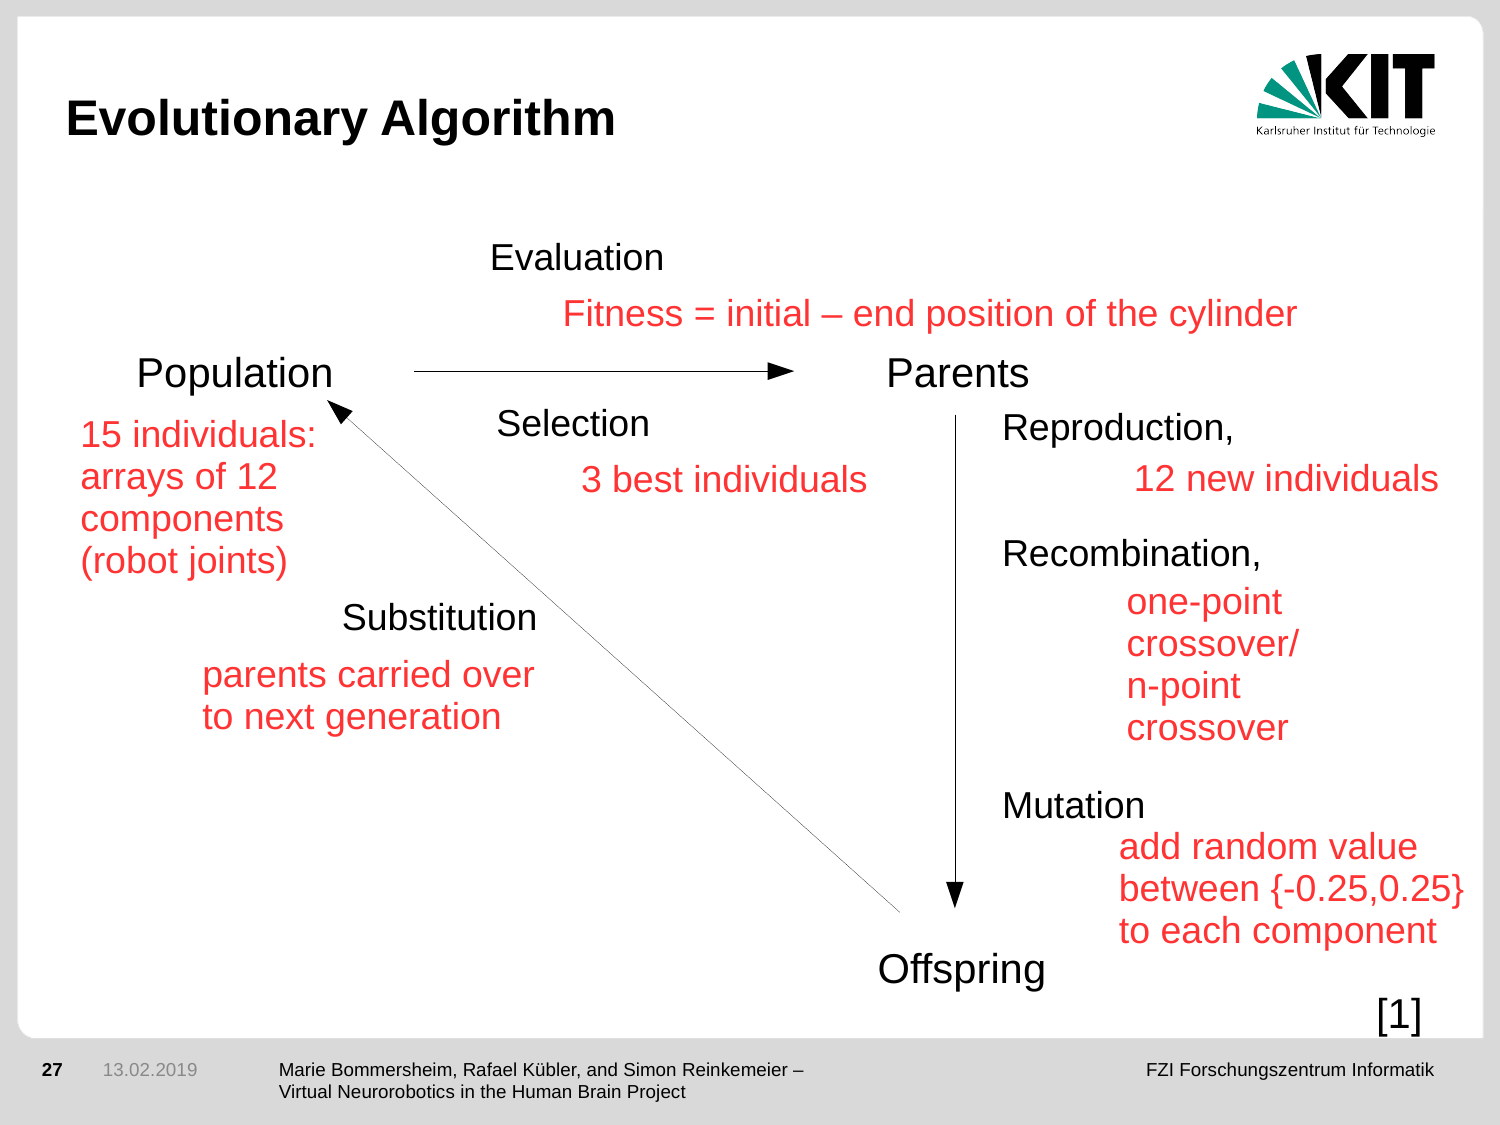

Evolutionary Algorithm
# Population 								 Parents
 Offspring 						 [1]
Evaluation
Fitness = initial – end position of the cylinder
Selection
Reproduction,
Recombination,
Mutation
15 individuals:
arrays of 12 components (robot joints)
12 new individuals
3 best individuals
one-point crossover/
n-point crossover
Substitution
parents carried over to next generation
add random value
between {-0.25,0.25}
to each component
13.02.2019